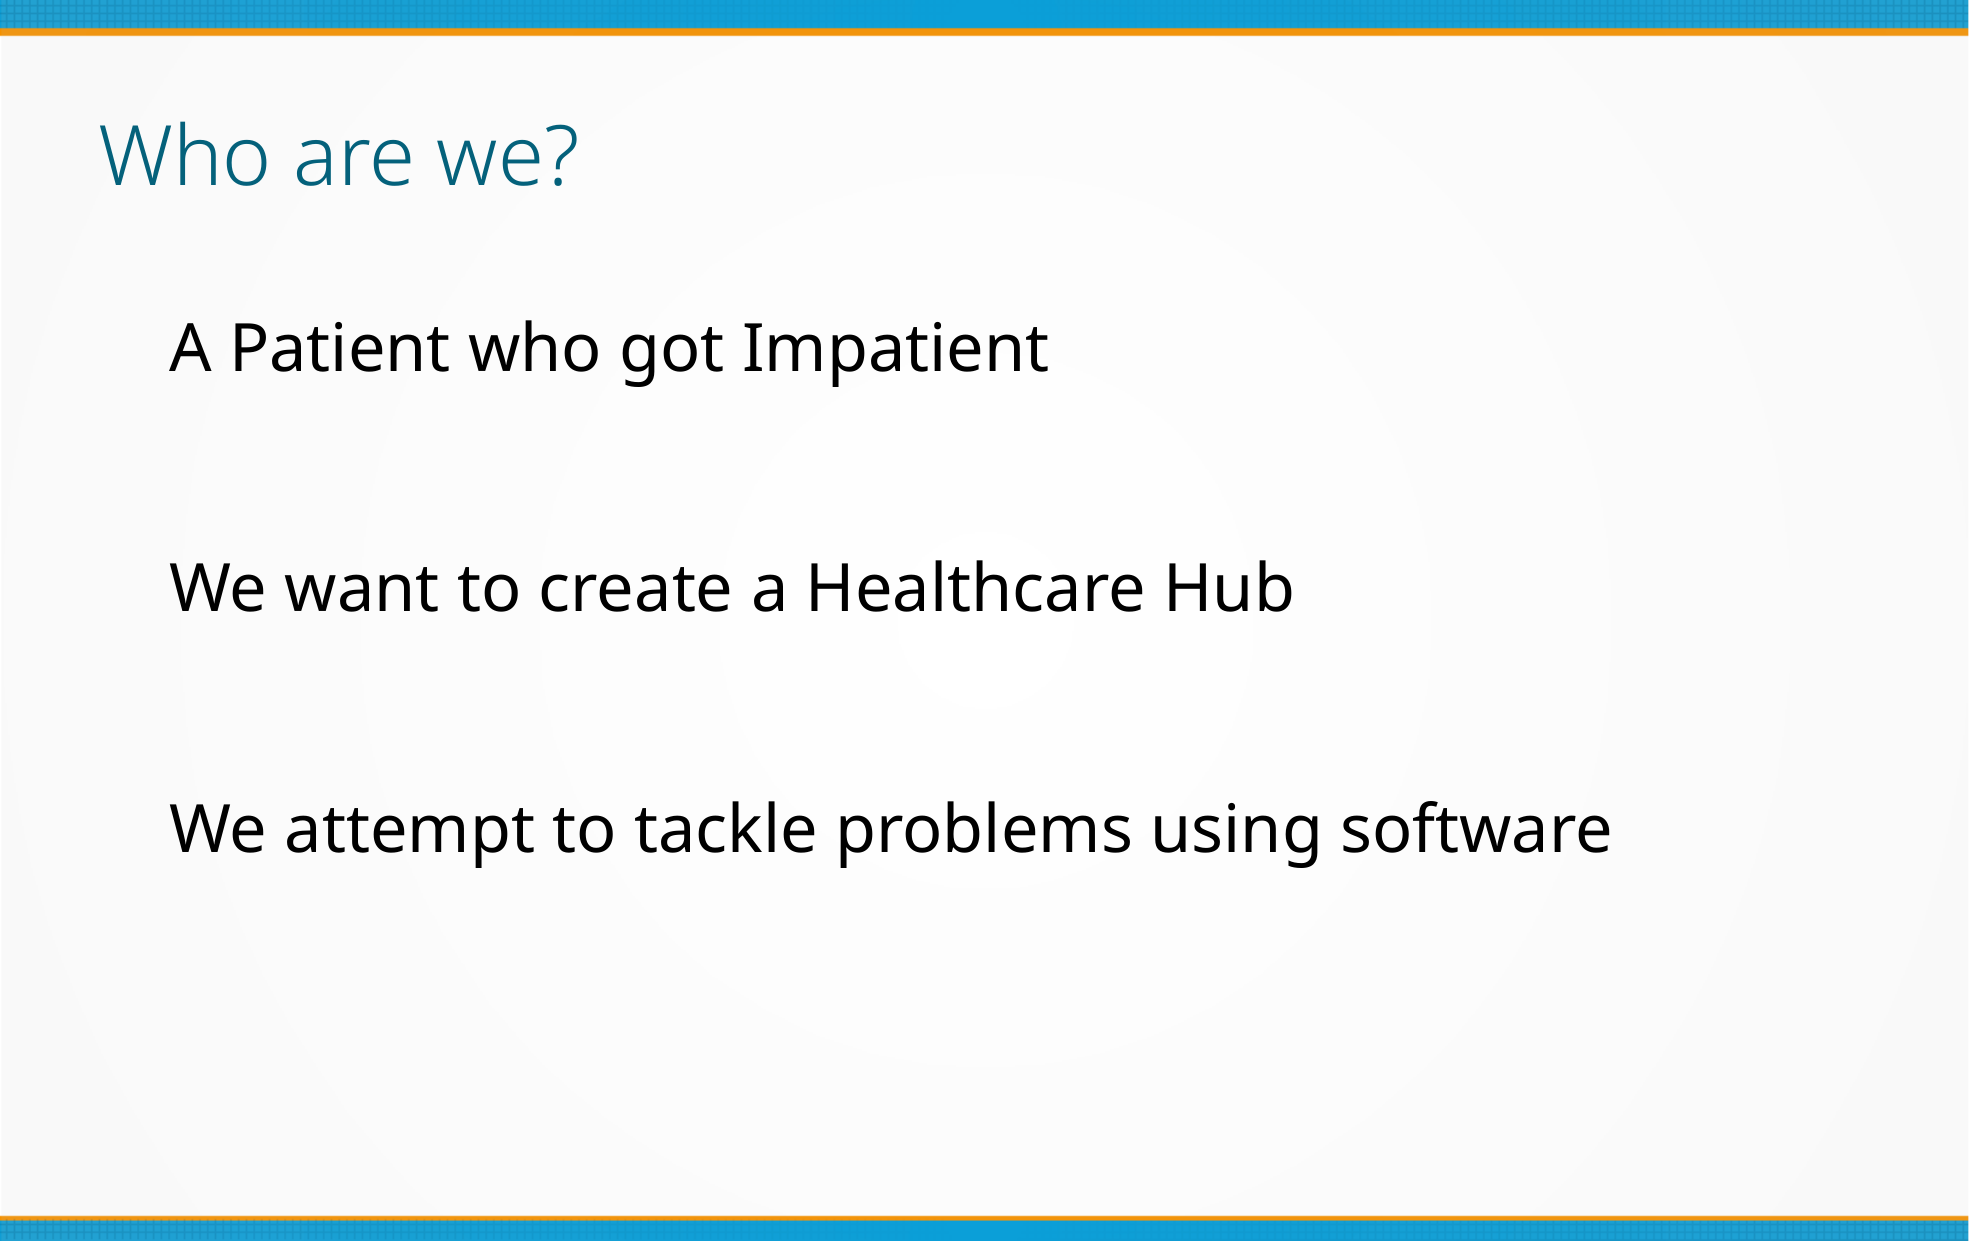

# Who are we?
A Patient who got Impatient
We want to create a Healthcare Hub
We attempt to tackle problems using software